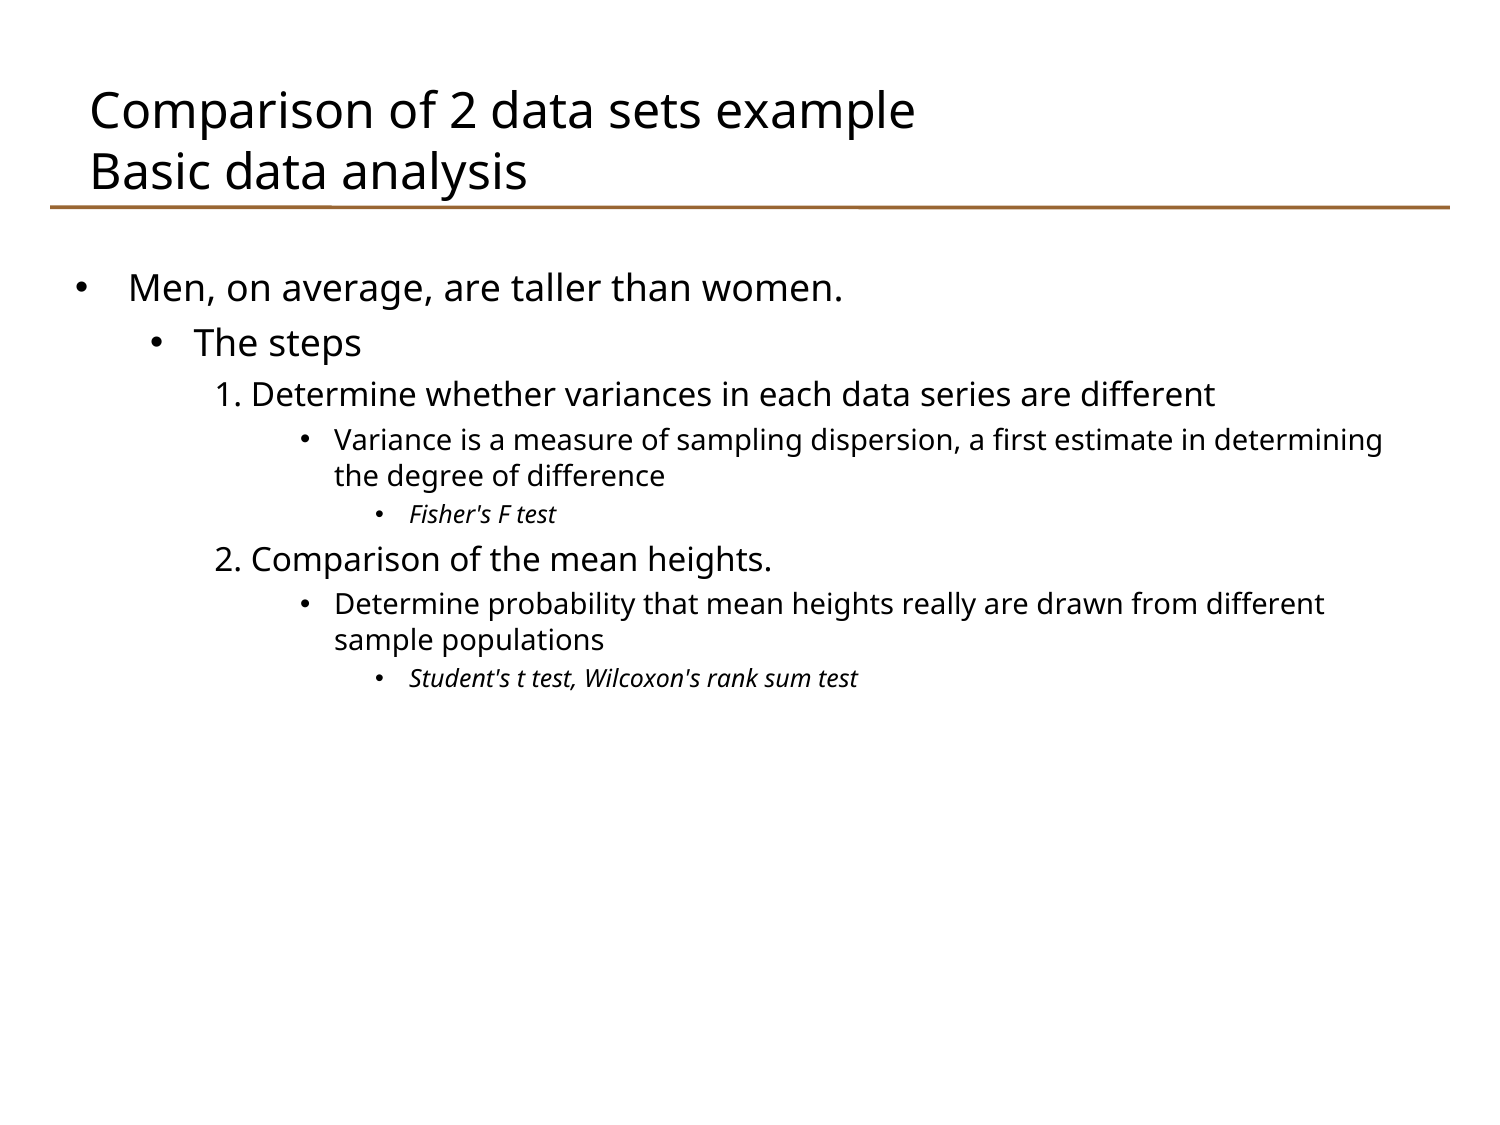

Comparison of 2 data sets example
Basic data analysis
Men, on average, are taller than women.
The steps
 1. Determine whether variances in each data series are different
Variance is a measure of sampling dispersion, a first estimate in determining the degree of difference
Fisher's F test
 2. Comparison of the mean heights.
Determine probability that mean heights really are drawn from different sample populations
Student's t test, Wilcoxon's rank sum test